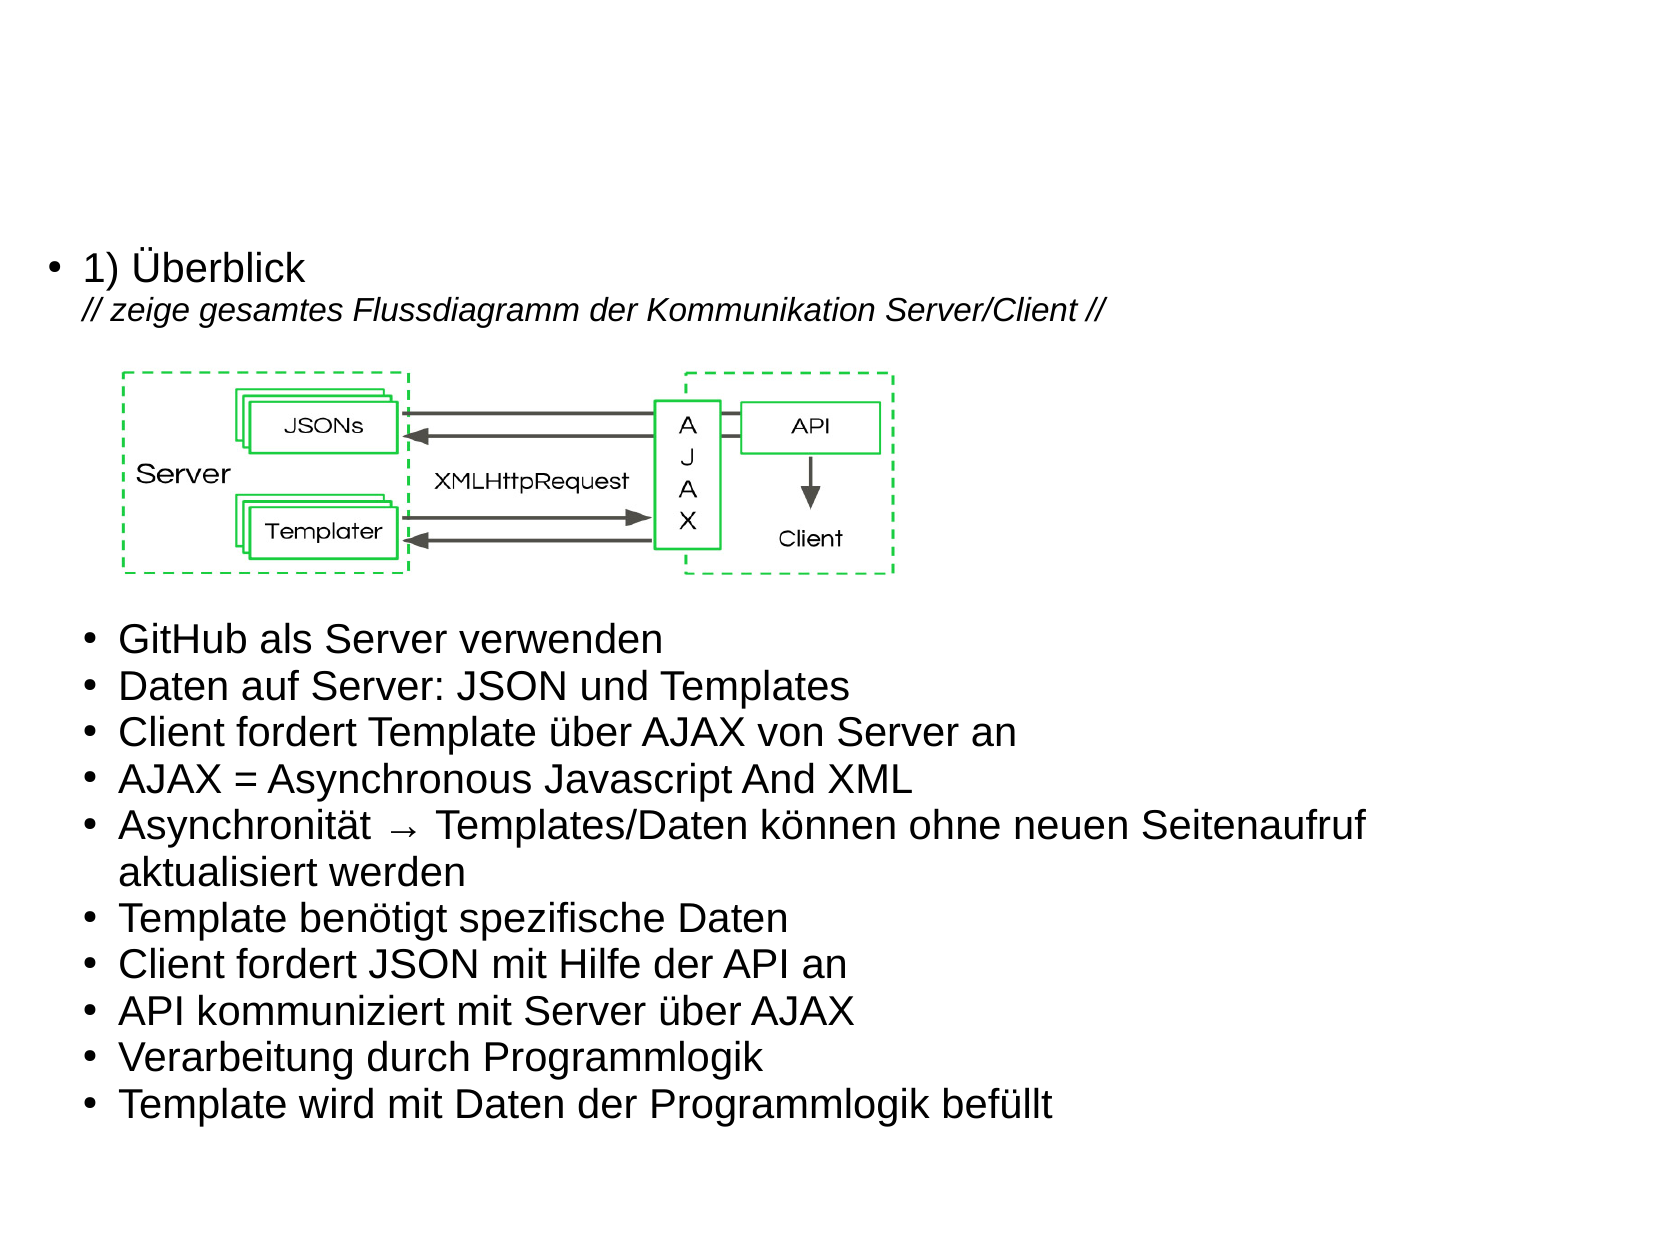

#
1) Überblick
// zeige gesamtes Flussdiagramm der Kommunikation Server/Client //
GitHub als Server verwenden
Daten auf Server: JSON und Templates
Client fordert Template über AJAX von Server an
AJAX = Asynchronous Javascript And XML
Asynchronität → Templates/Daten können ohne neuen Seitenaufruf aktualisiert werden
Template benötigt spezifische Daten
Client fordert JSON mit Hilfe der API an
API kommuniziert mit Server über AJAX
Verarbeitung durch Programmlogik
Template wird mit Daten der Programmlogik befüllt